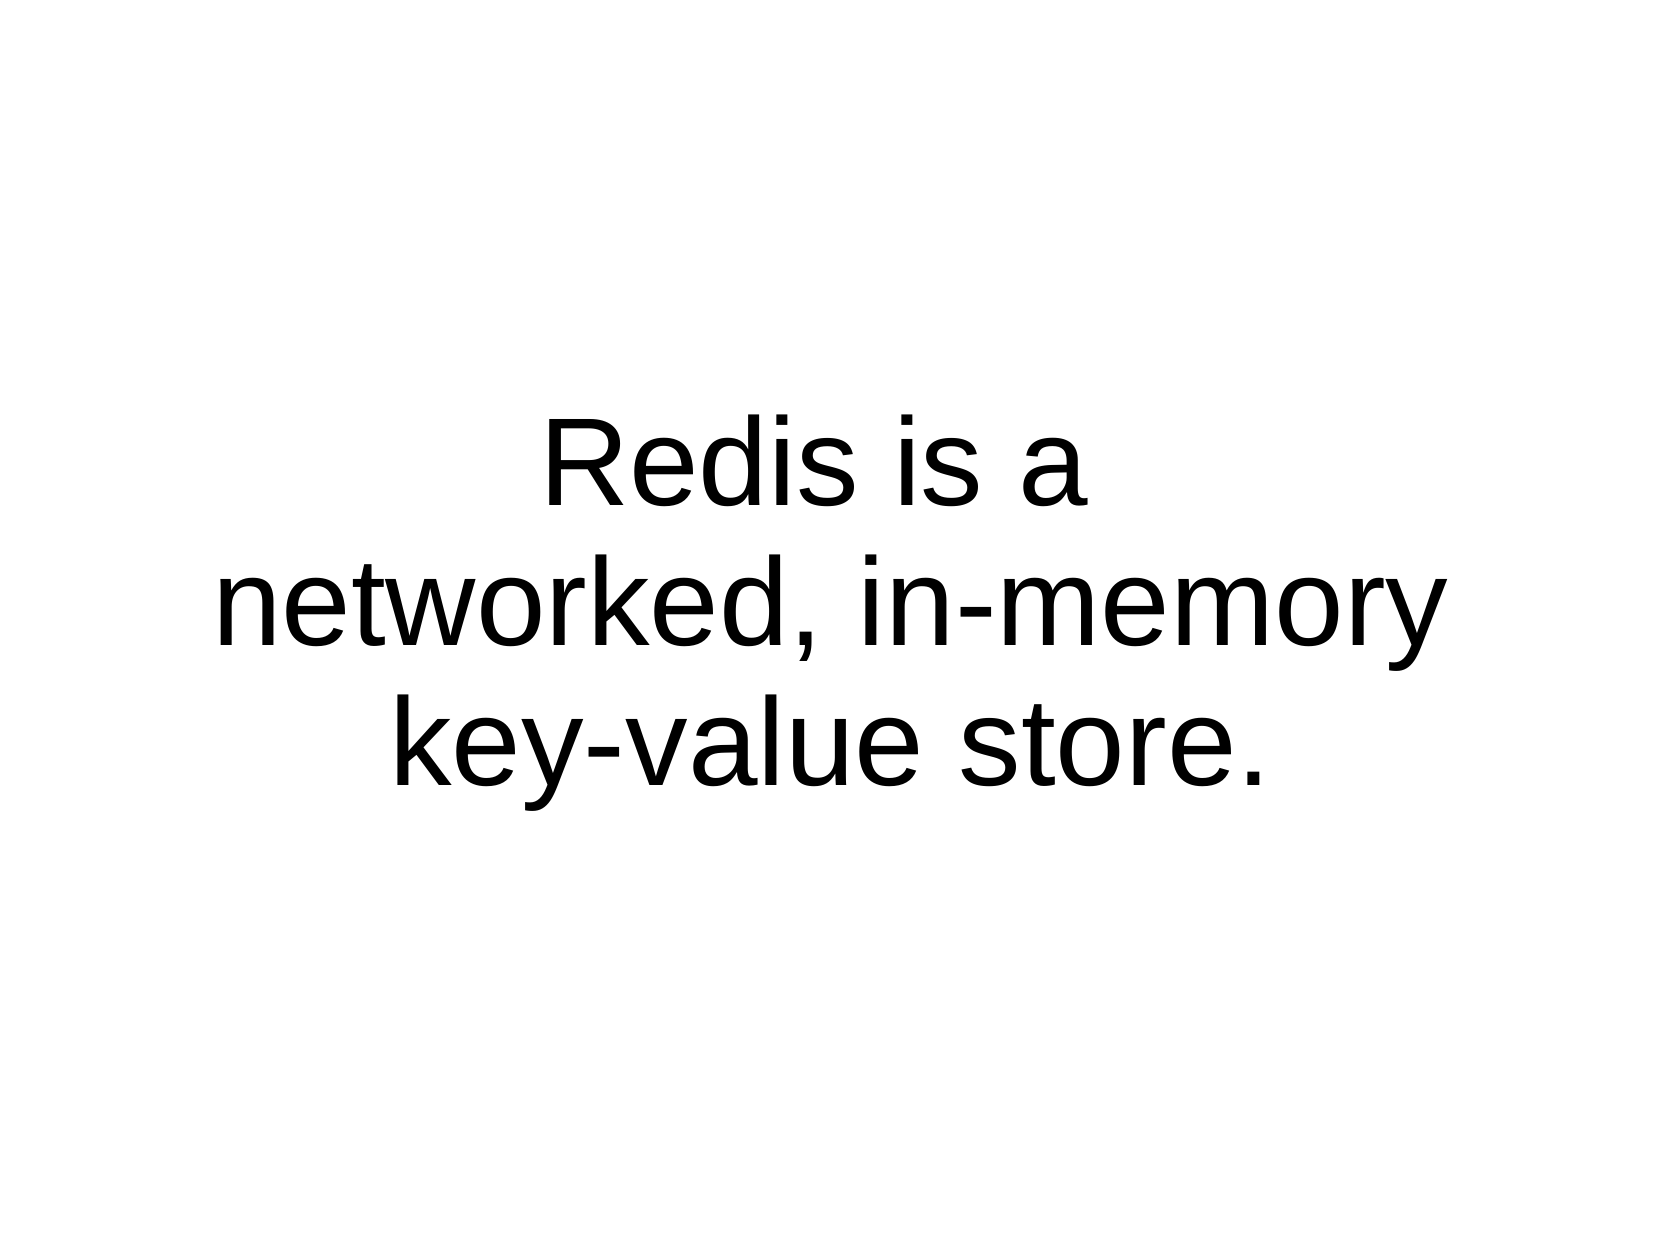

# Redis is a
networked, in-memory key-value store.